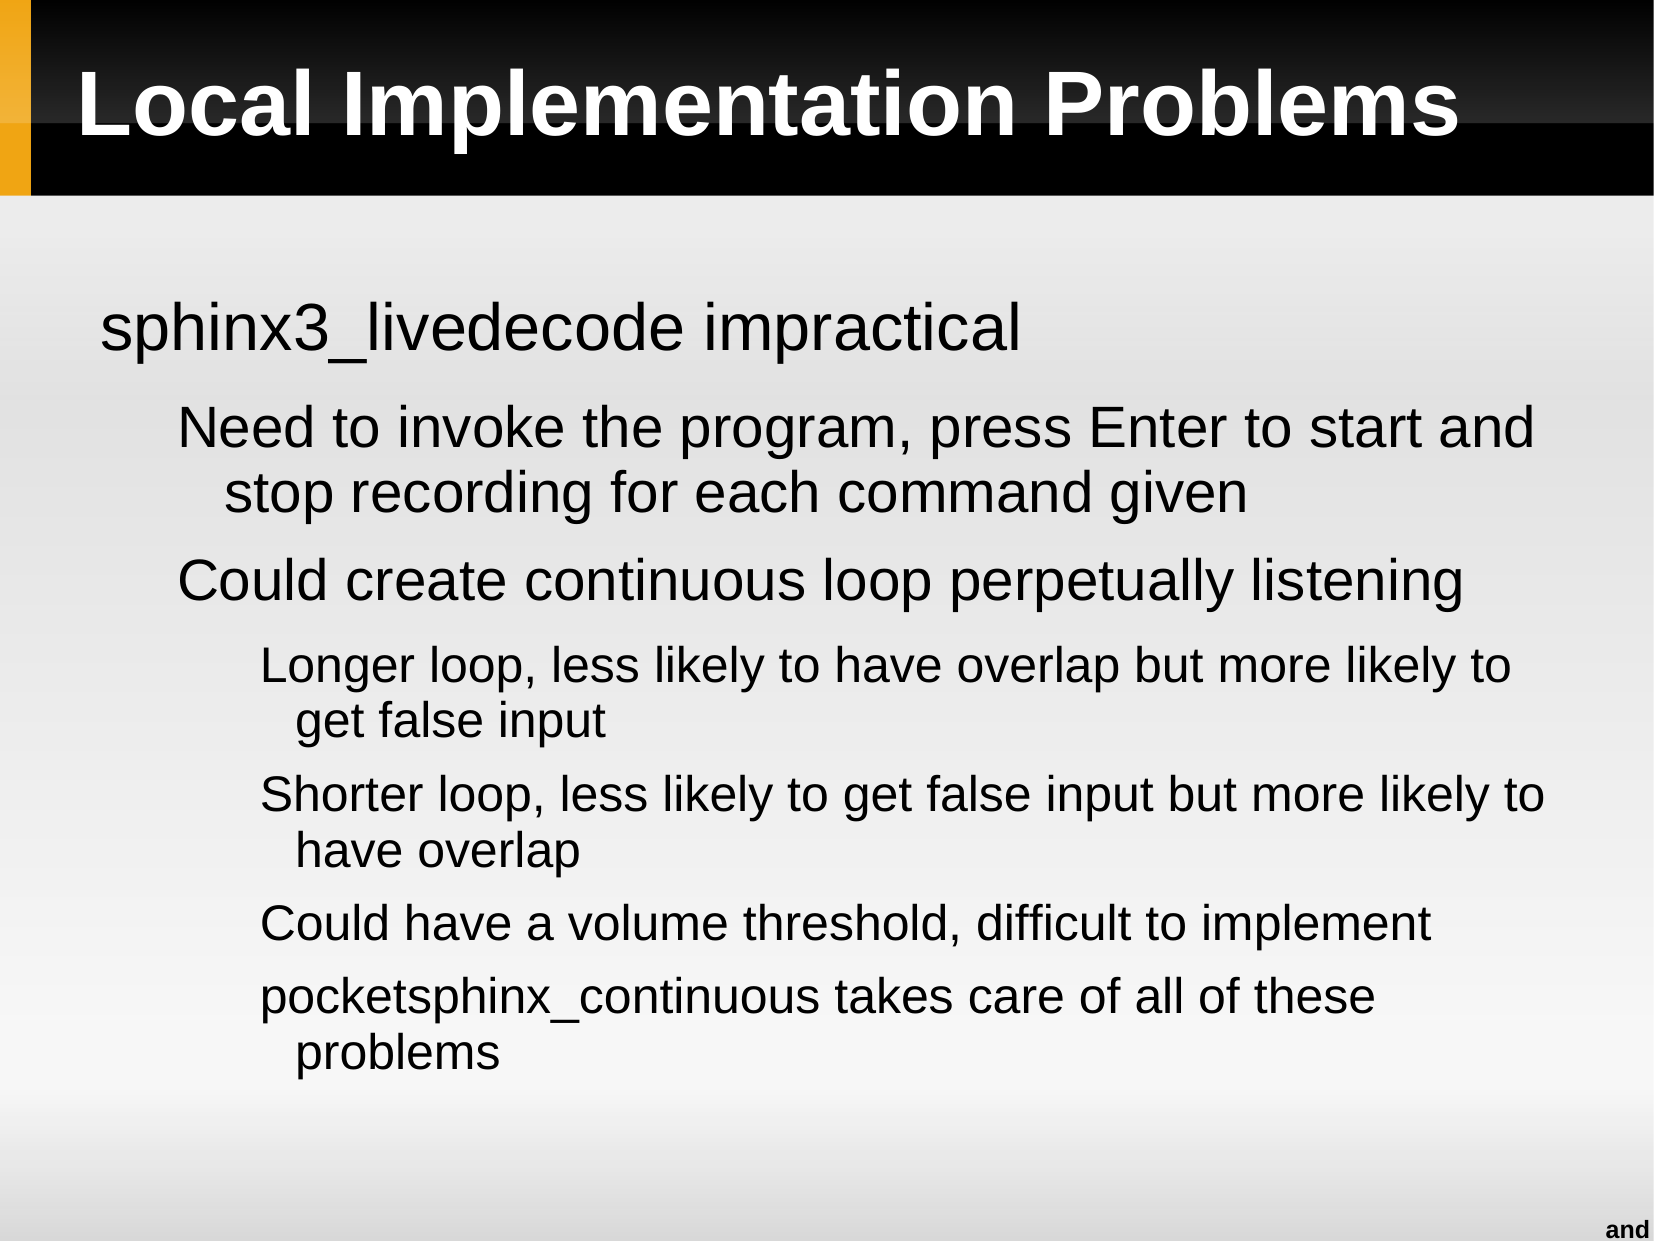

# Local Implementation Problems
sphinx3_livedecode impractical
Need to invoke the program, press Enter to start and stop recording for each command given
Could create continuous loop perpetually listening
Longer loop, less likely to have overlap but more likely to get false input
Shorter loop, less likely to get false input but more likely to have overlap
Could have a volume threshold, difficult to implement
pocketsphinx_continuous takes care of all of these problems
and